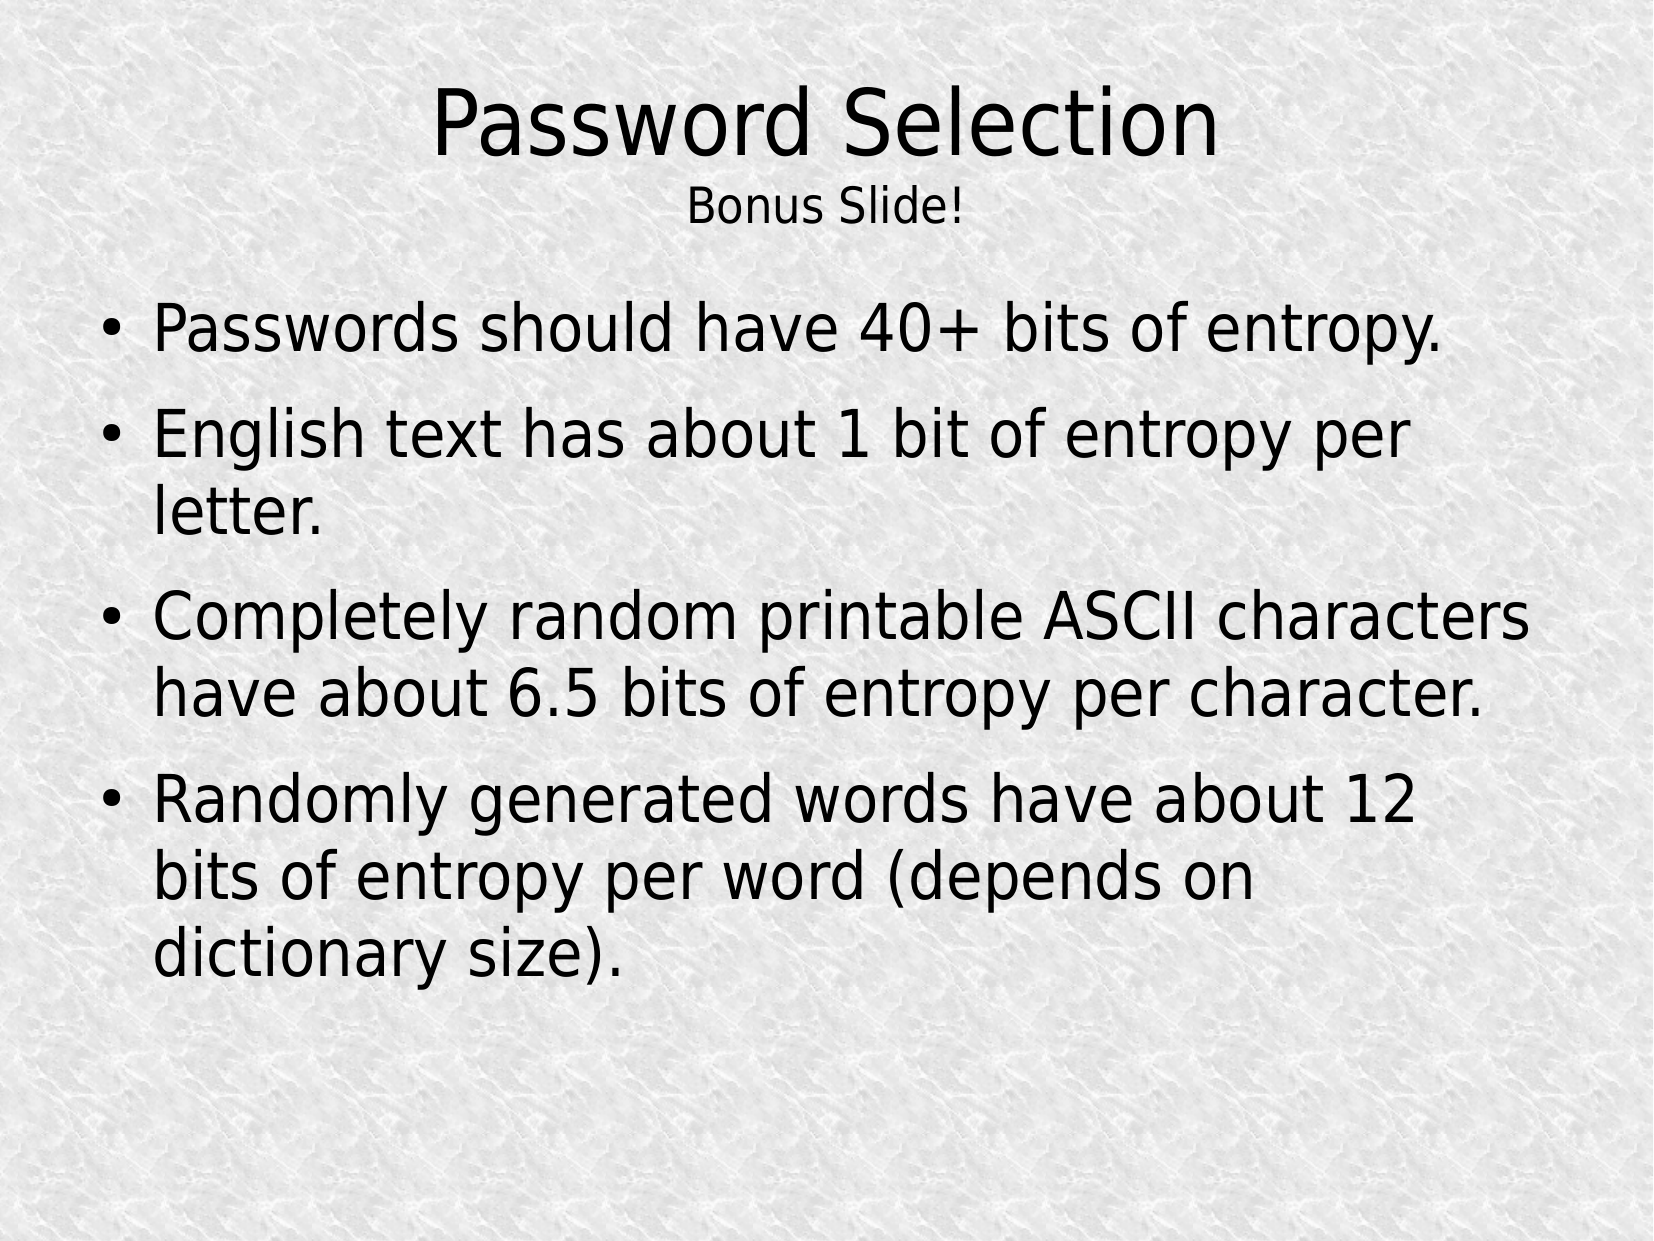

# Password Selection Bonus Slide!
Passwords should have 40+ bits of entropy.
English text has about 1 bit of entropy per letter.
Completely random printable ASCII characters have about 6.5 bits of entropy per character.
Randomly generated words have about 12 bits of entropy per word (depends on dictionary size).